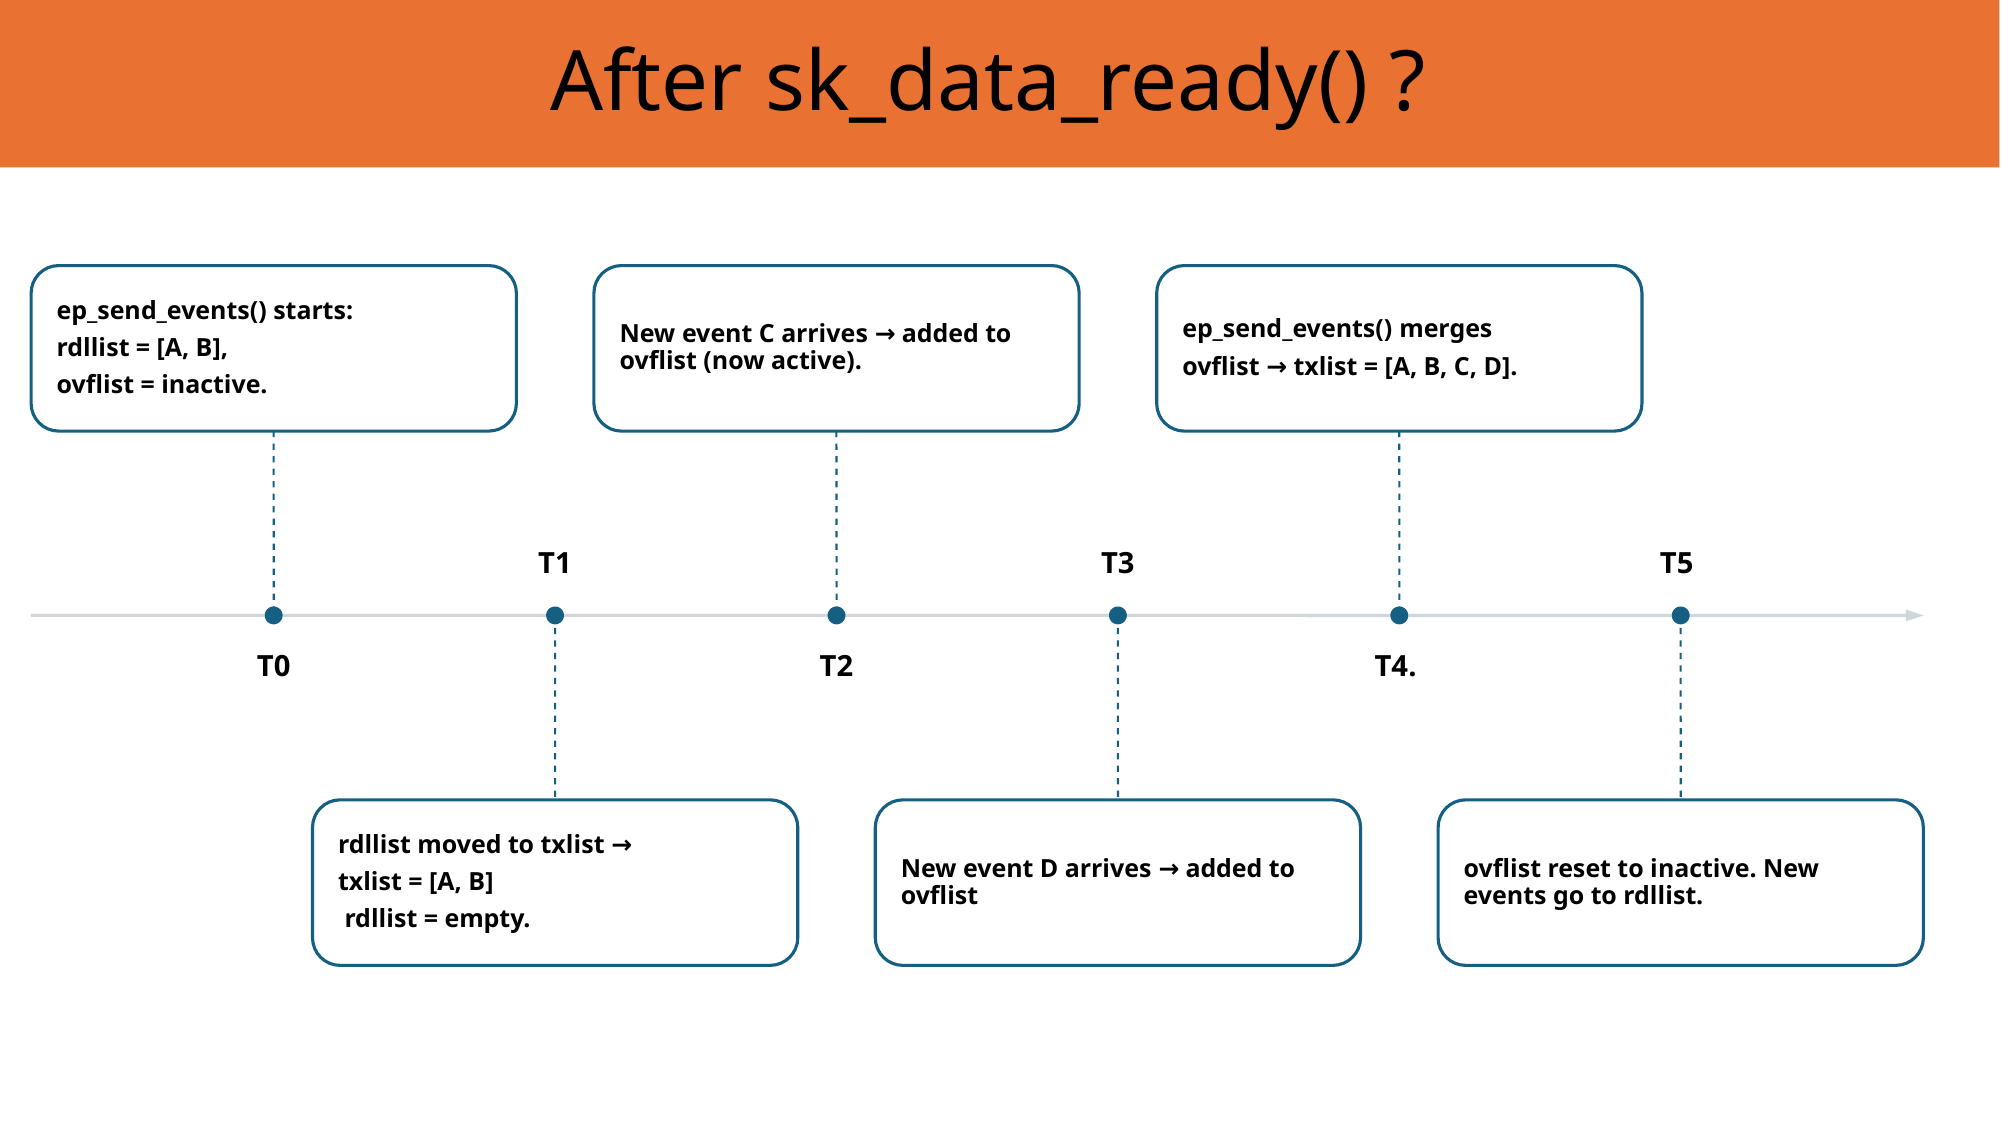

# After sk_data_ready() ?
ep_send_events() starts:
rdllist = [A, B],
ovflist = inactive.
New event C arrives → added to ovflist (now active).
ep_send_events() merges
ovflist → txlist = [A, B, C, D].
T1
T3
T5
T0
T2
T4.
rdllist moved to txlist →
txlist = [A, B]
 rdllist = empty.
New event D arrives → added to ovflist
ovflist reset to inactive. New events go to rdllist.